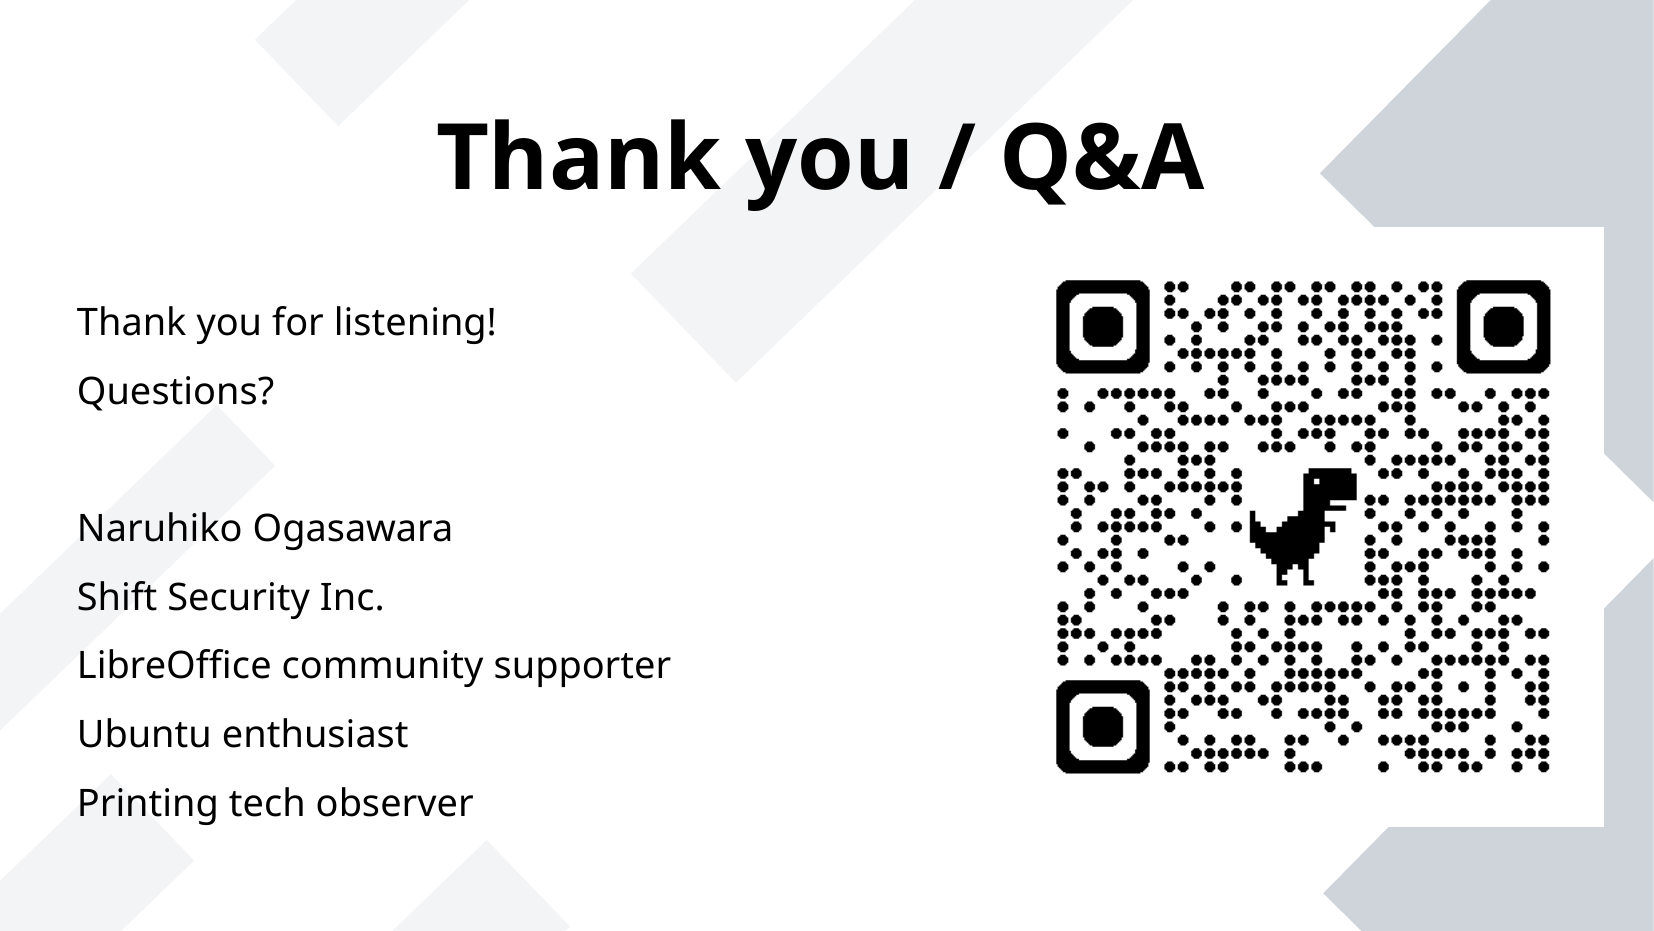

# Thank you / Q&A
Thank you for listening!
Questions?
Naruhiko Ogasawara
Shift Security Inc.
LibreOffice community supporter
Ubuntu enthusiast
Printing tech observer